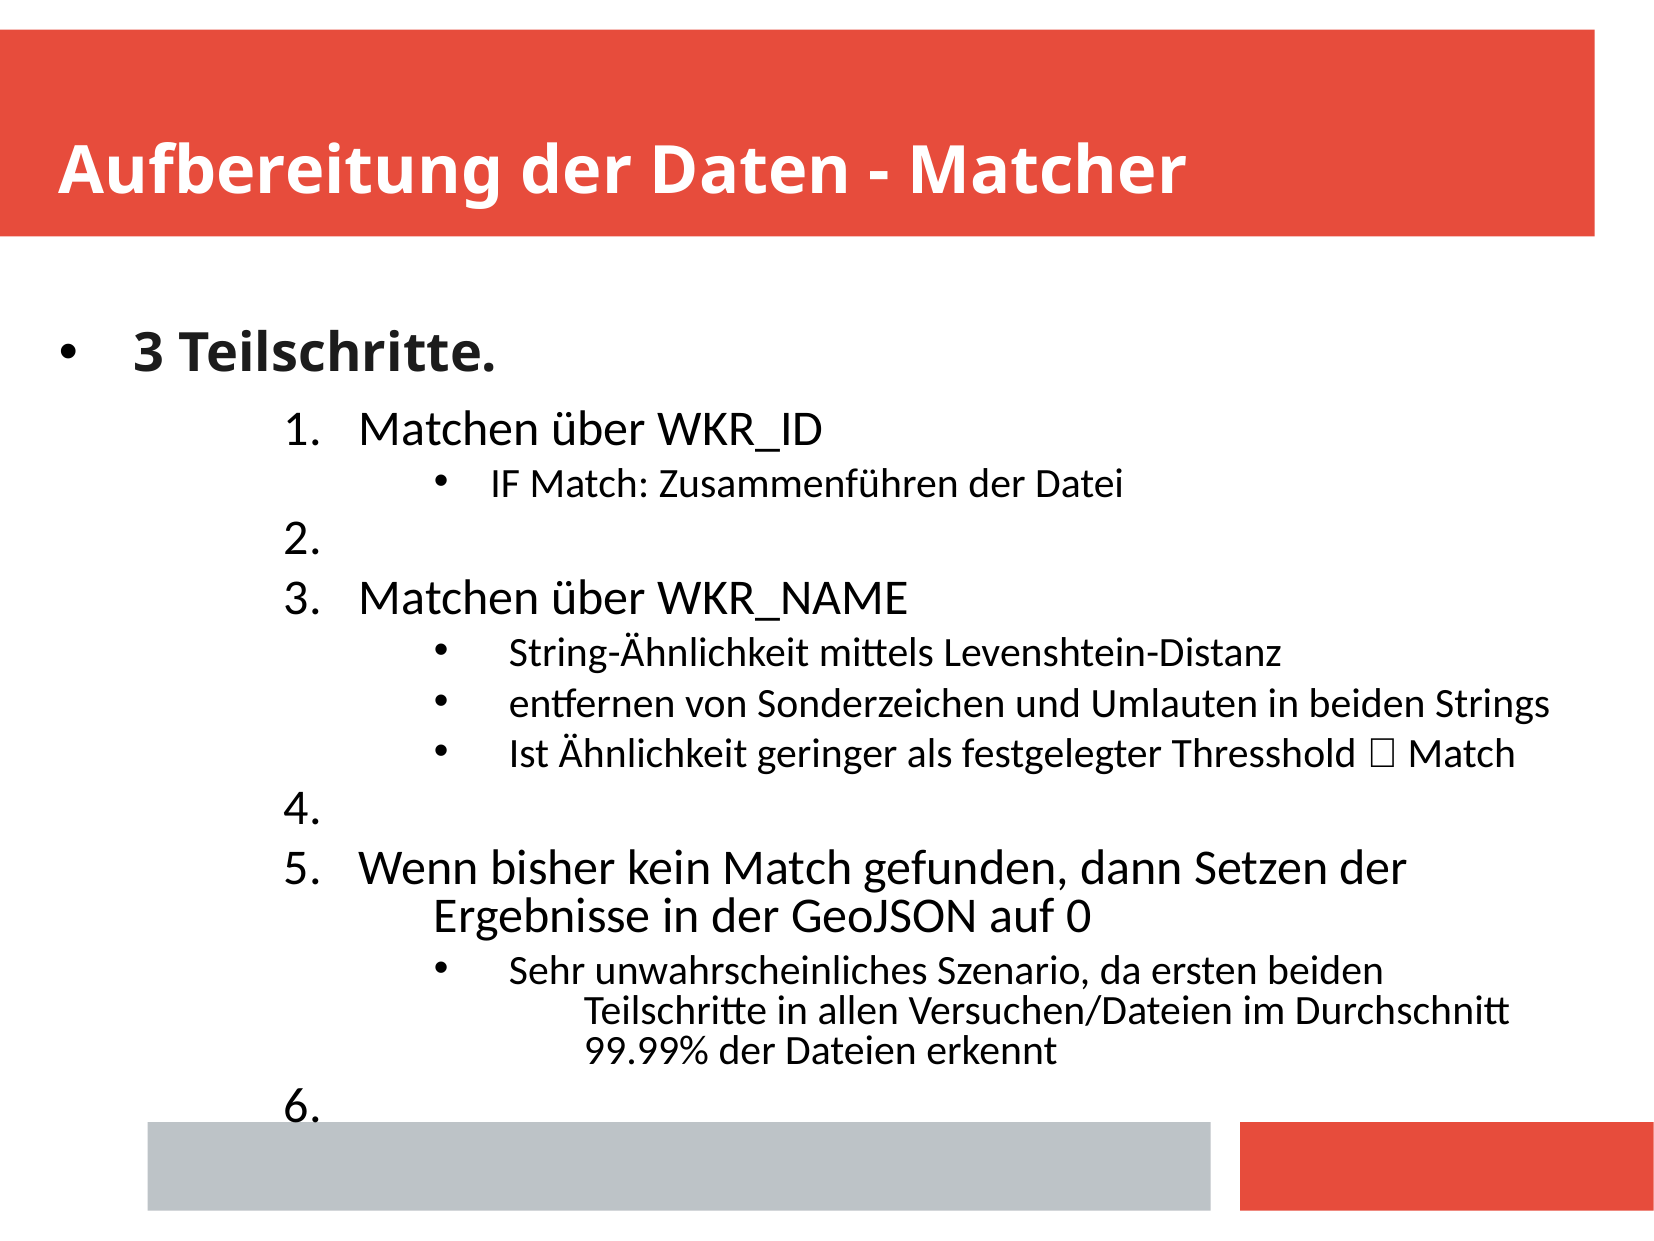

# Aufbereitung der Daten - Matcher
3 Teilschritte.
Matchen über WKR_ID
IF Match: Zusammenführen der Datei
Matchen über WKR_NAME
String-Ähnlichkeit mittels Levenshtein-Distanz
entfernen von Sonderzeichen und Umlauten in beiden Strings
Ist Ähnlichkeit geringer als festgelegter Thresshold  Match
Wenn bisher kein Match gefunden, dann Setzen der Ergebnisse in der GeoJSON auf 0
Sehr unwahrscheinliches Szenario, da ersten beiden Teilschritte in allen Versuchen/Dateien im Durchschnitt 99.99% der Dateien erkennt